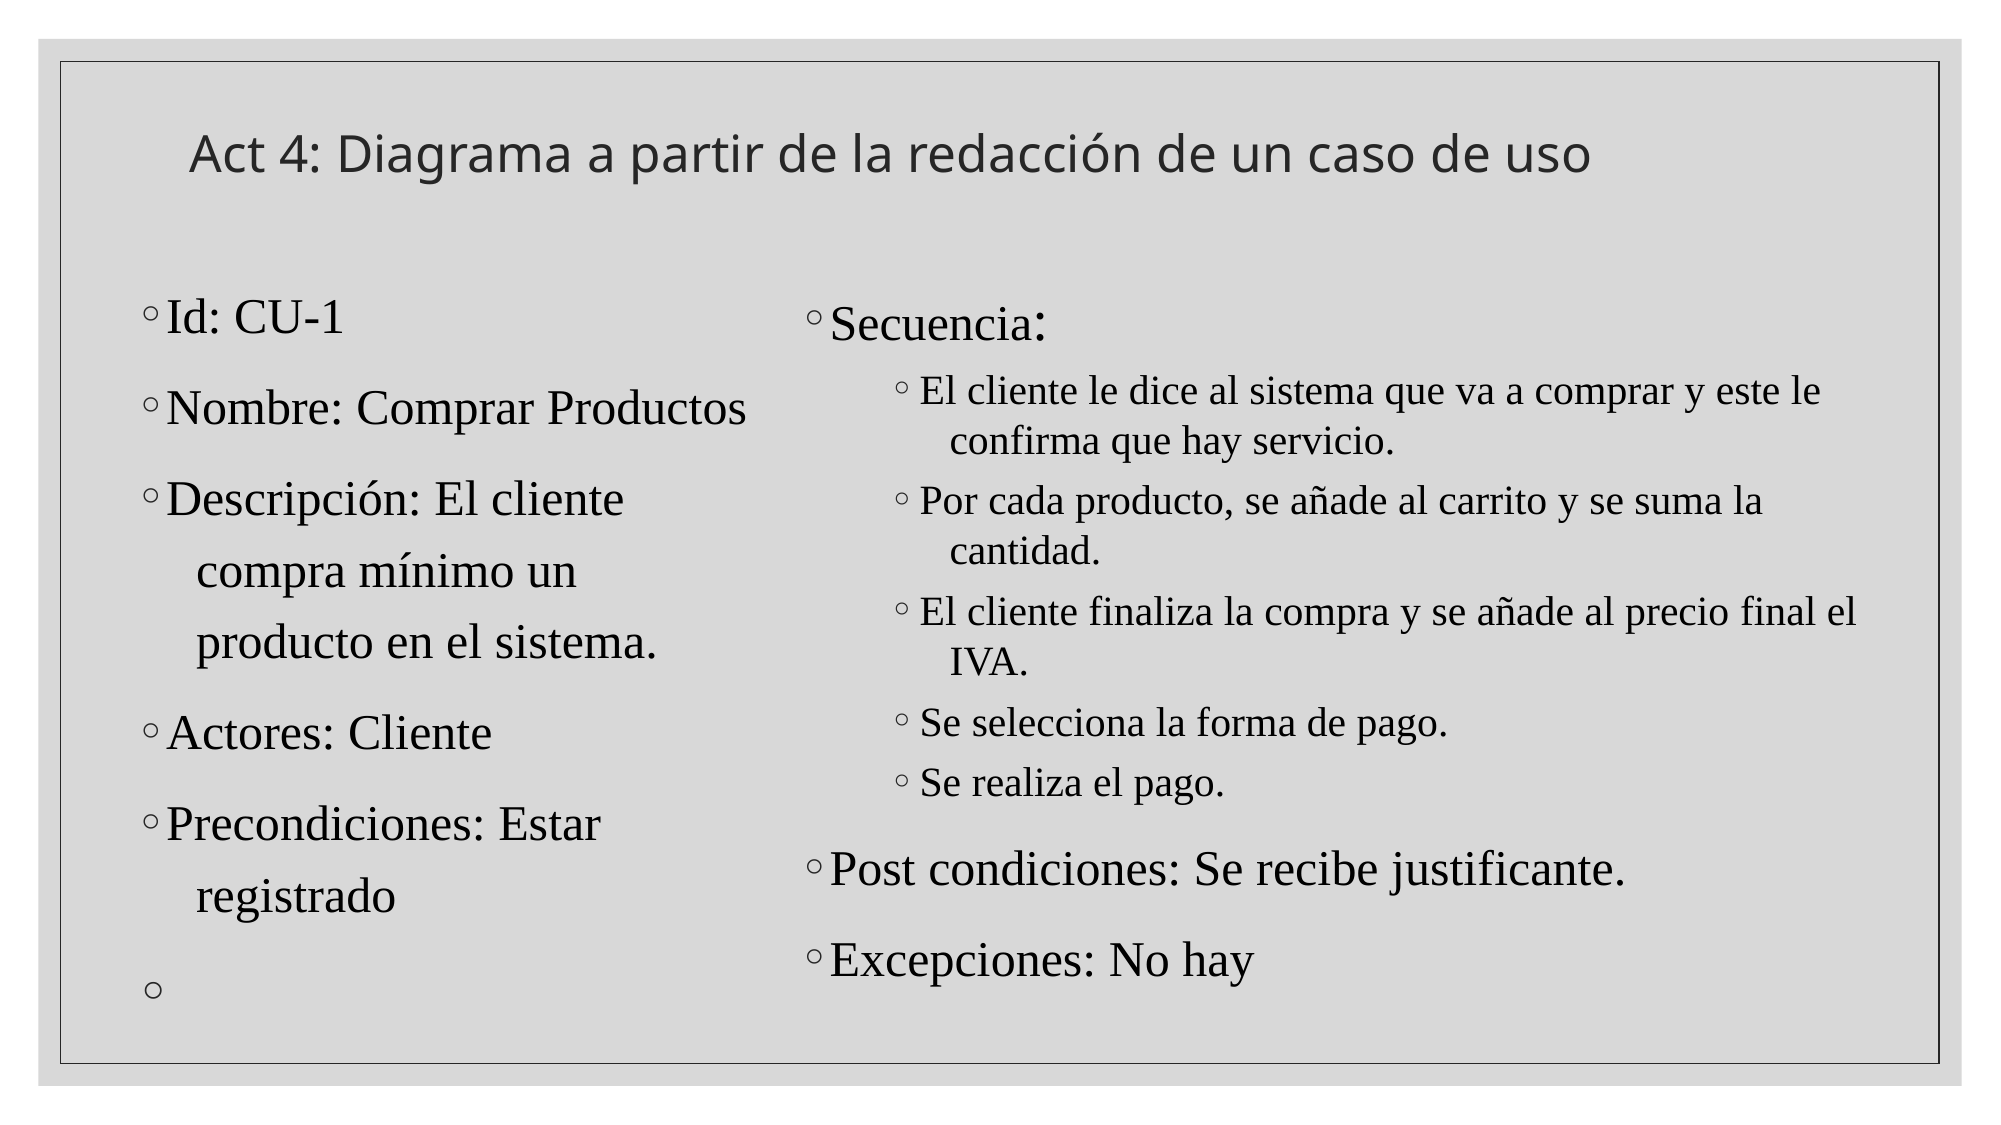

# Act 4: Diagrama a partir de la redacción de un caso de uso
Secuencia:
El cliente le dice al sistema que va a comprar y este le confirma que hay servicio.
Por cada producto, se añade al carrito y se suma la cantidad.
El cliente finaliza la compra y se añade al precio final el IVA.
Se selecciona la forma de pago.
Se realiza el pago.
Post condiciones: Se recibe justificante.
Excepciones: No hay
Id: CU-1
Nombre: Comprar Productos
Descripción: El cliente compra mínimo un producto en el sistema.
Actores: Cliente
Precondiciones: Estar registrado